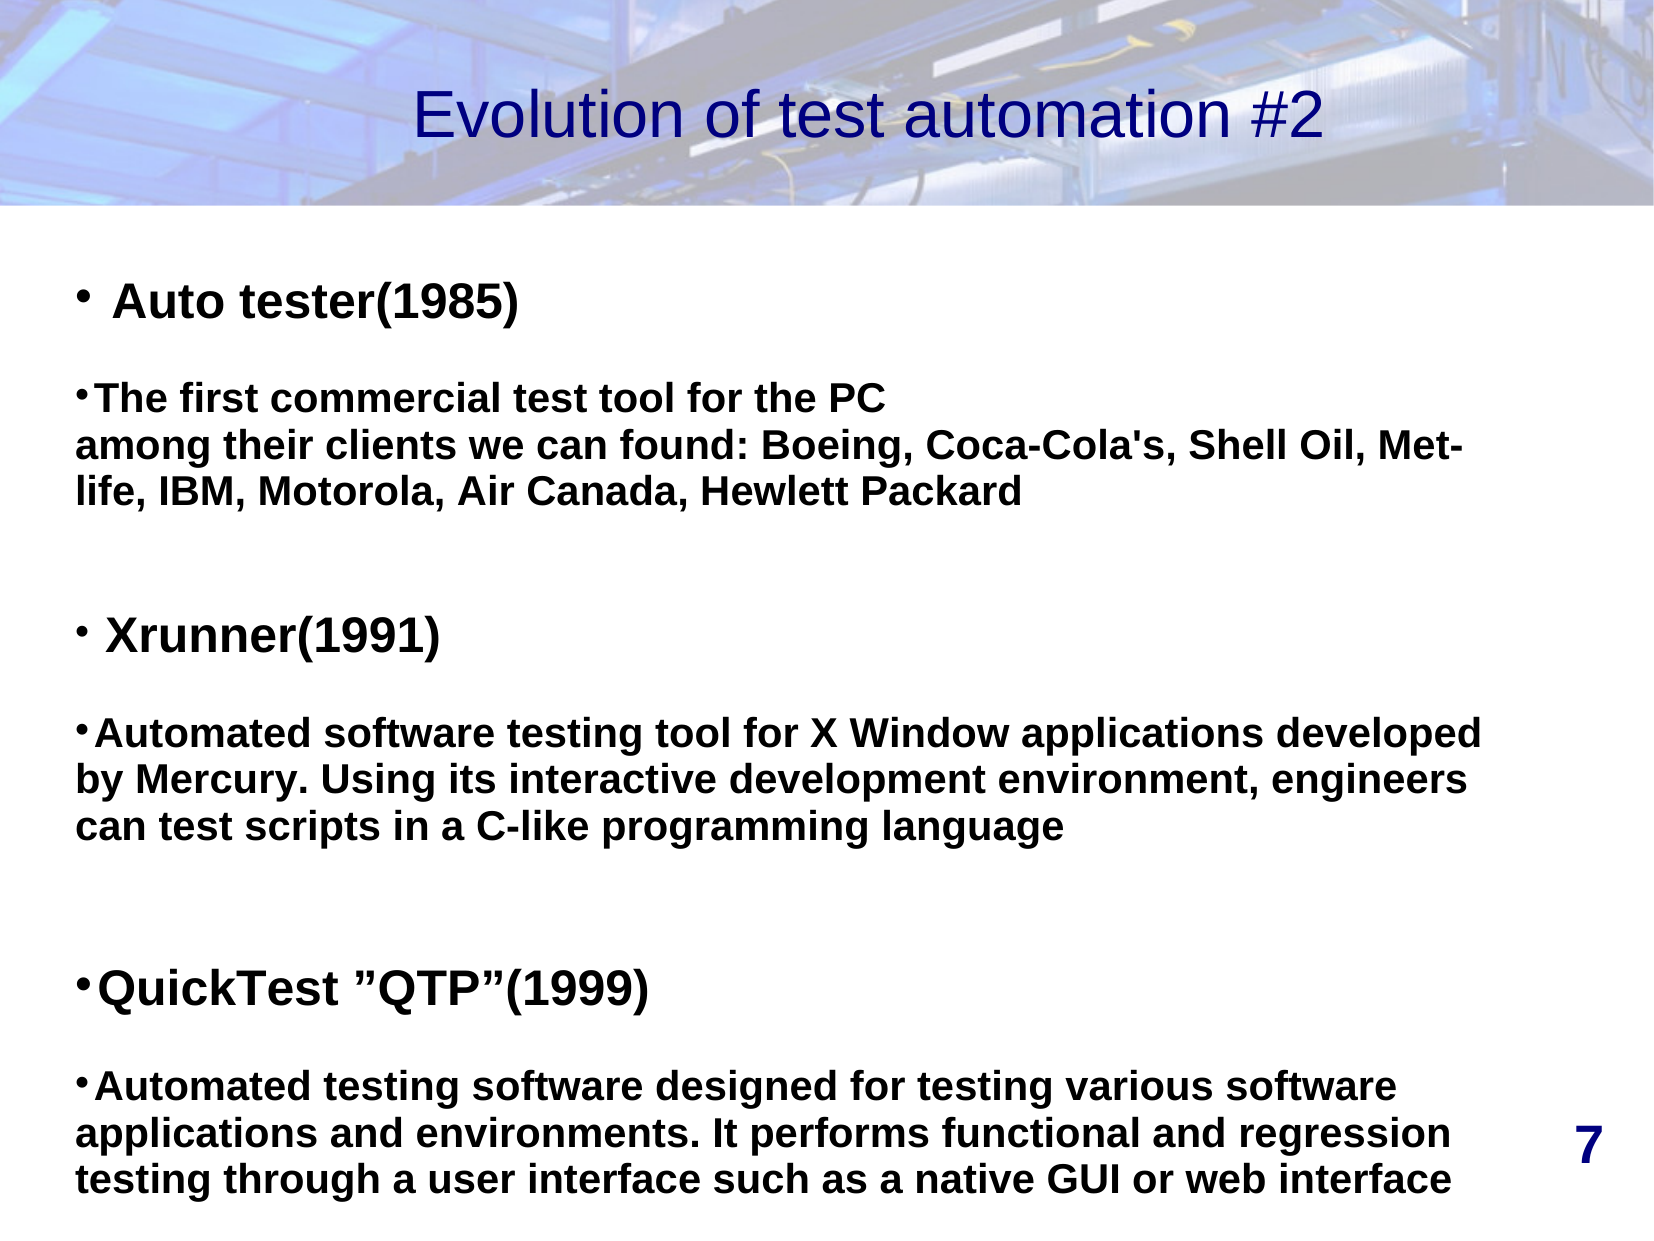

# Evolution of test automation #2
 Auto tester(1985)
The first commercial test tool for the PC
among their clients we can found: Boeing, Coca-Cola's, Shell Oil, Met-life, IBM, Motorola, Air Canada, Hewlett Packard
 Xrunner(1991)
Automated software testing tool for X Window applications developed by Mercury. Using its interactive development environment, engineers can test scripts in a C-like programming language
QuickTest ”QTP”(1999)
Automated testing software designed for testing various software applications and environments. It performs functional and regression testing through a user interface such as a native GUI or web interface
7